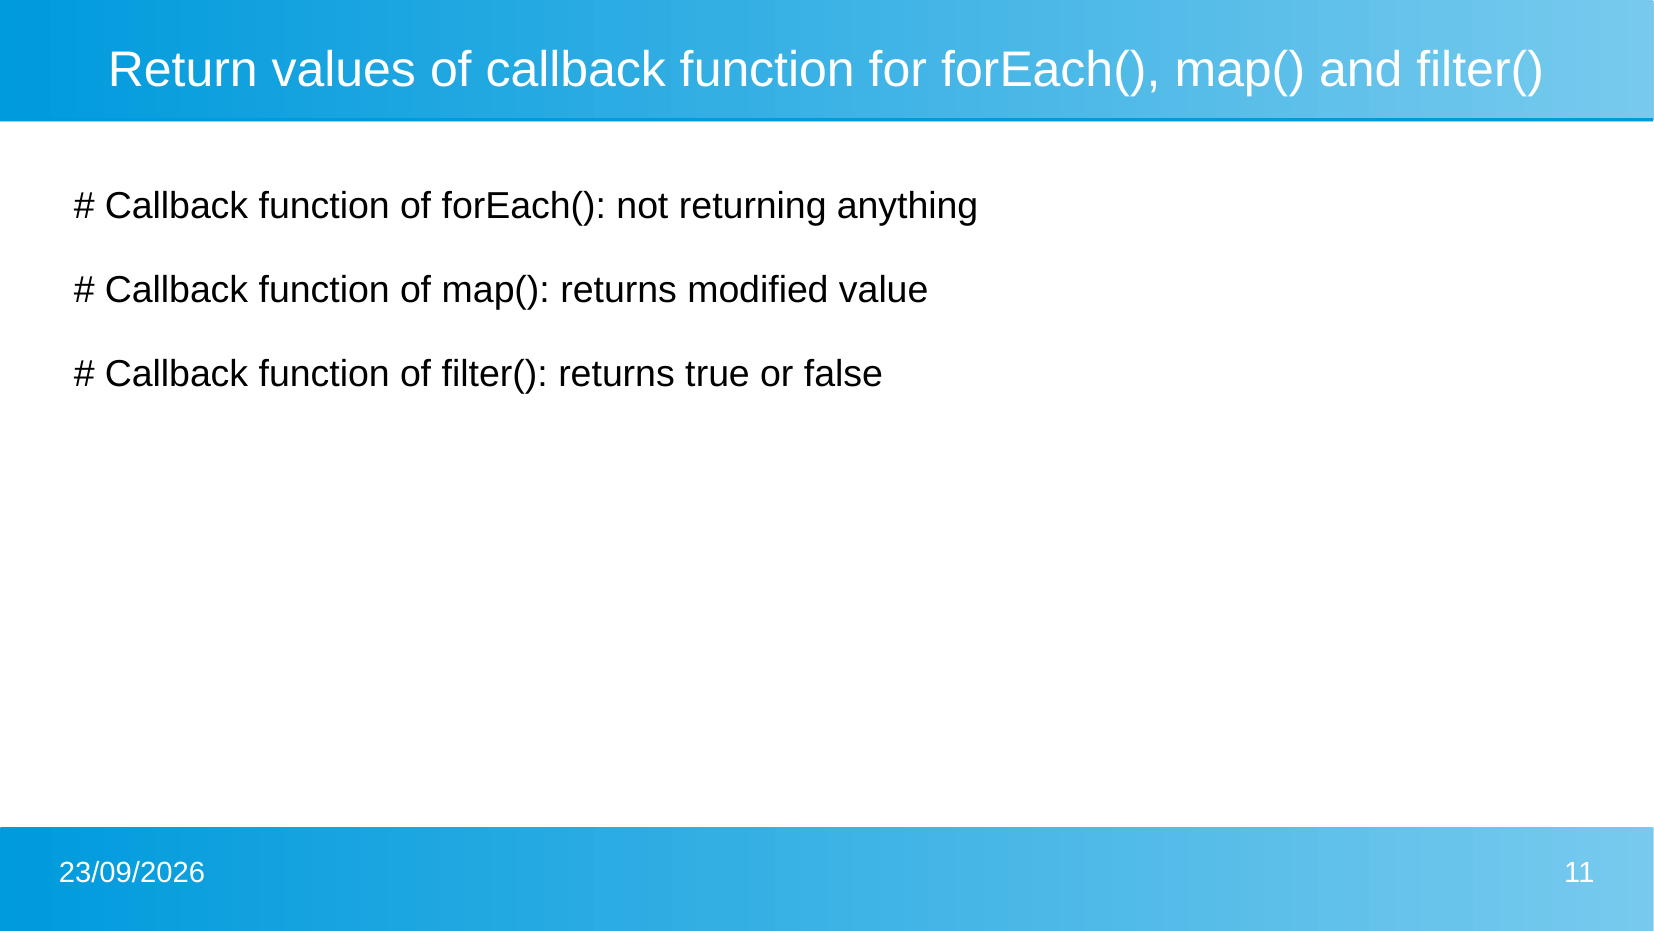

# Return values of callback function for forEach(), map() and filter()
# Callback function of forEach(): not returning anything
# Callback function of map(): returns modified value
# Callback function of filter(): returns true or false
11